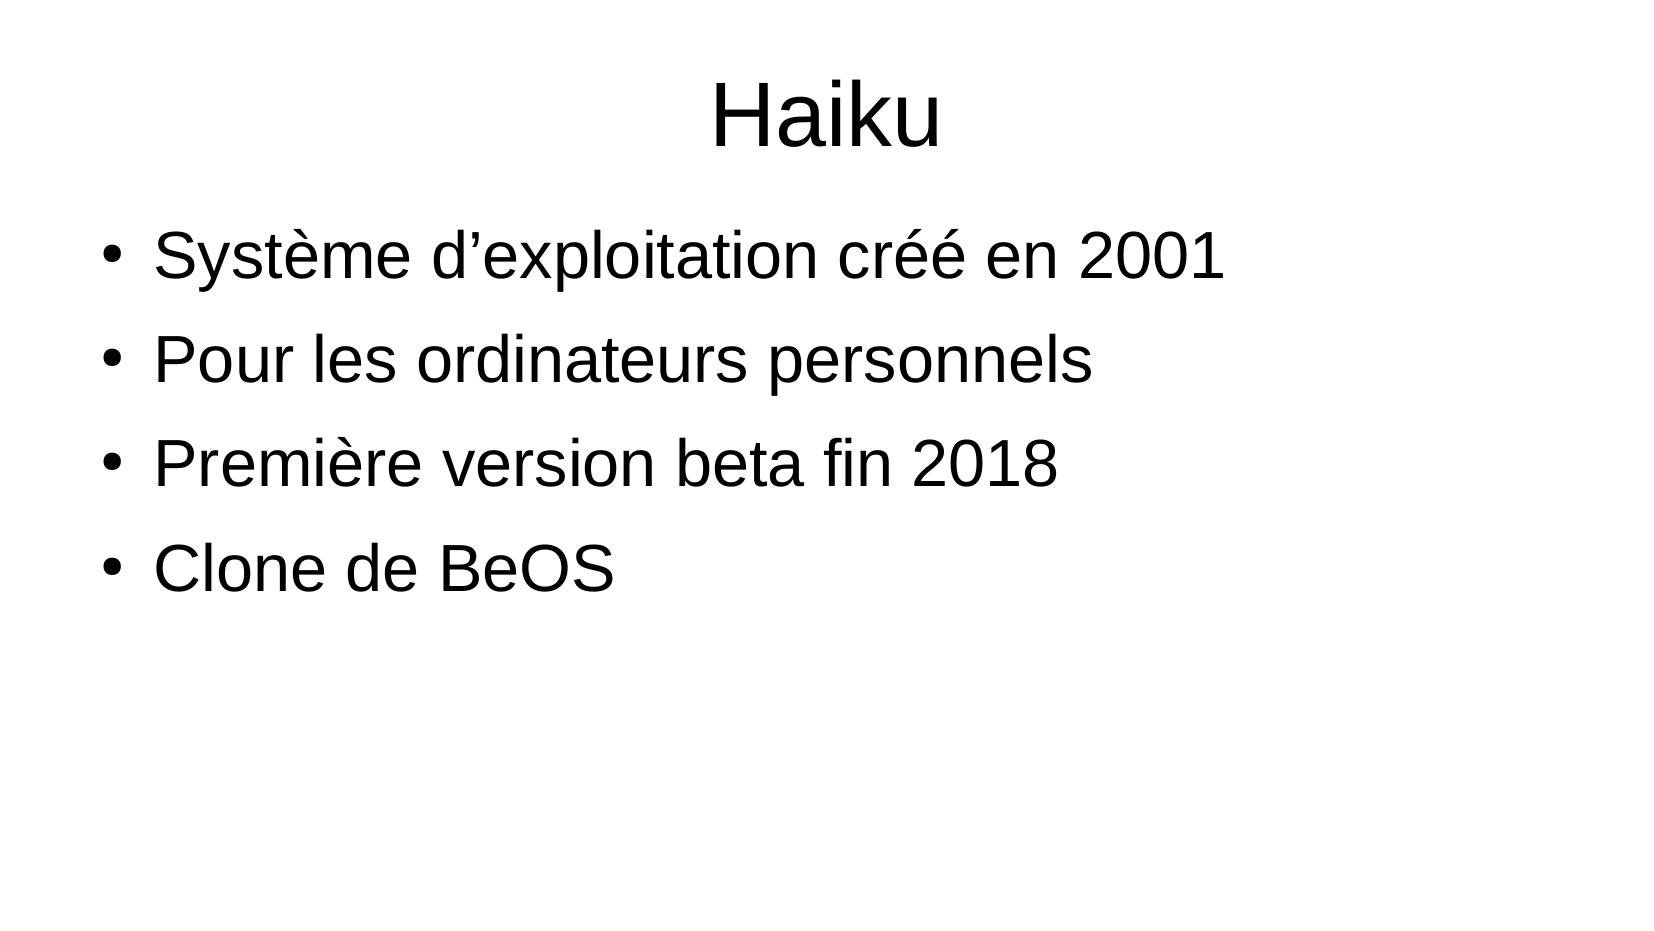

# Haiku
Système d’exploitation créé en 2001
Pour les ordinateurs personnels
Première version beta fin 2018
Clone de BeOS